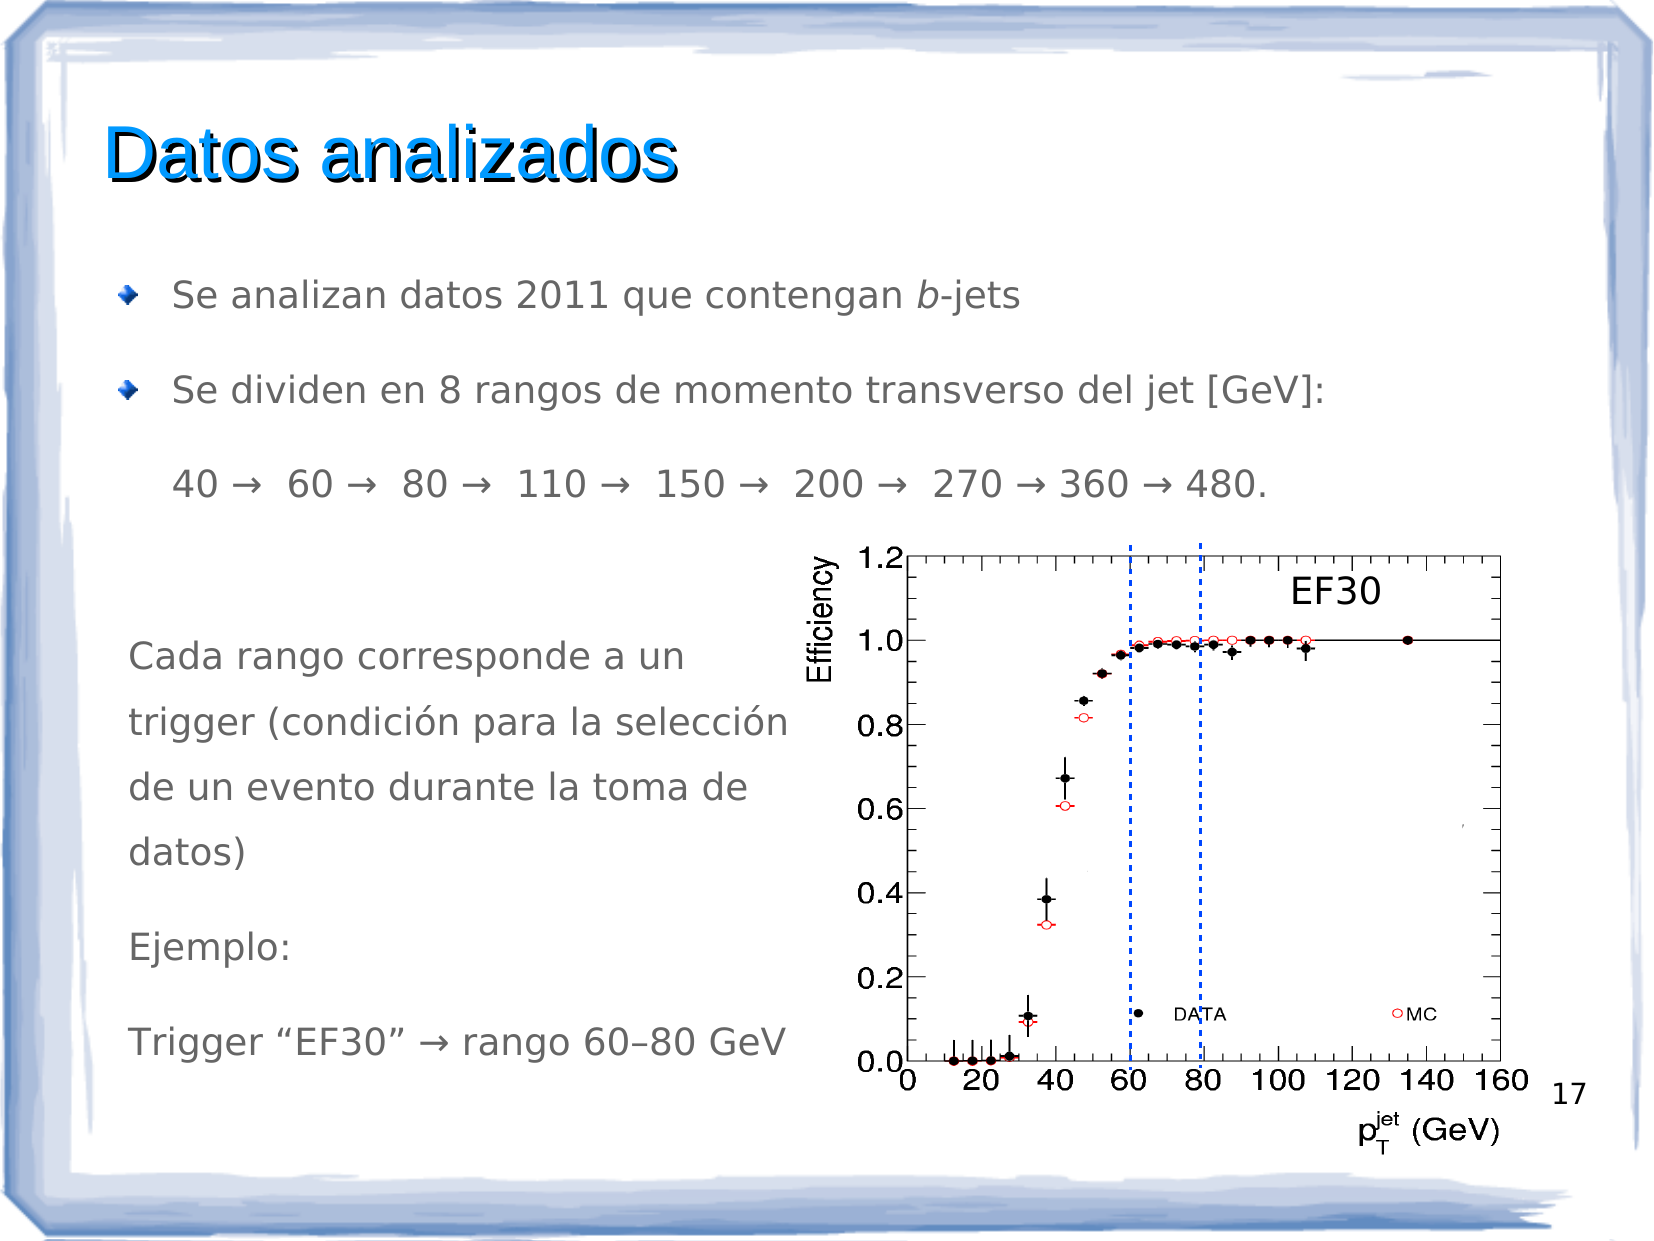

# Datos analizados
Se analizan datos 2011 que contengan b-jets
Se dividen en 8 rangos de momento transverso del jet [GeV]:
40 → 60 → 80 → 110 → 150 → 200 → 270 → 360 → 480.
EF30
Cada rango corresponde a un trigger (condición para la selección de un evento durante la toma de datos)
Ejemplo:
Trigger “EF30” → rango 60–80 GeV
17